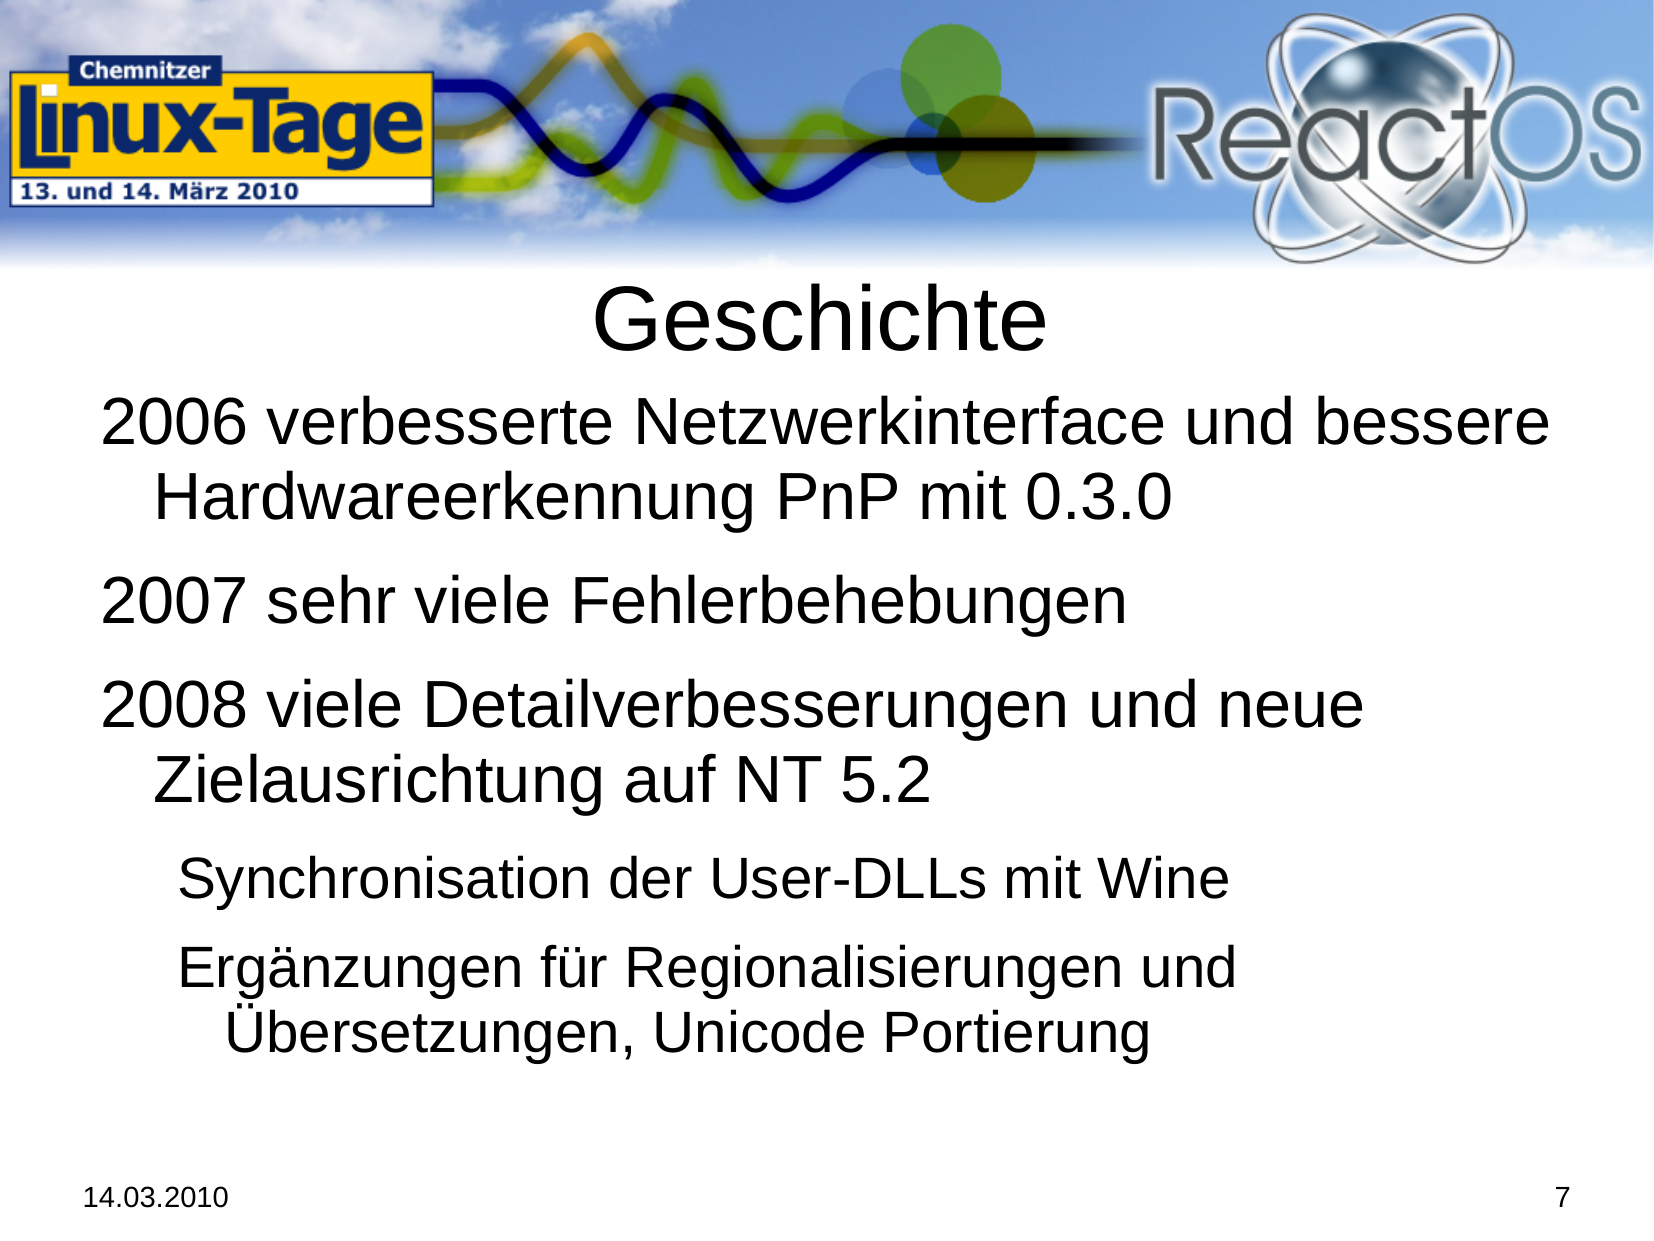

# Geschichte
2006 verbesserte Netzwerkinterface und bessere Hardwareerkennung PnP mit 0.3.0
2007 sehr viele Fehlerbehebungen
2008 viele Detailverbesserungen und neue Zielausrichtung auf NT 5.2
Synchronisation der User-DLLs mit Wine
Ergänzungen für Regionalisierungen und Übersetzungen, Unicode Portierung
14.03.2010
7